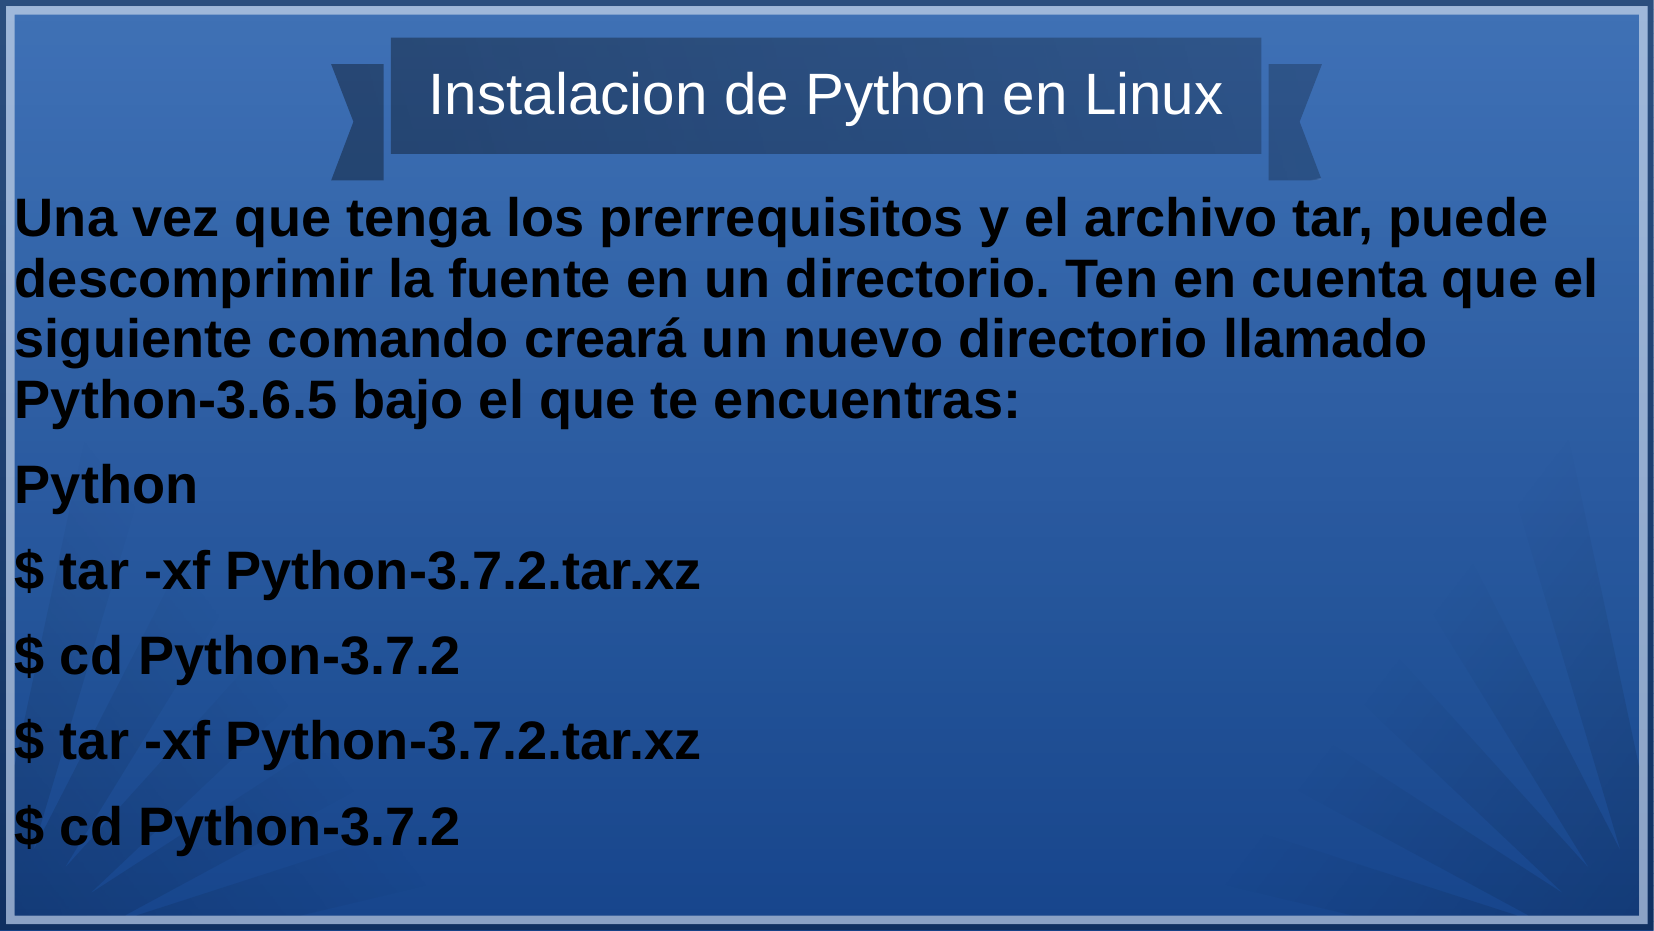

# Instalacion de Python en Linux
Una vez que tenga los prerrequisitos y el archivo tar, puede descomprimir la fuente en un directorio. Ten en cuenta que el siguiente comando creará un nuevo directorio llamado Python-3.6.5 bajo el que te encuentras:
Python
$ tar -xf Python-3.7.2.tar.xz
$ cd Python-3.7.2
$ tar -xf Python-3.7.2.tar.xz
$ cd Python-3.7.2